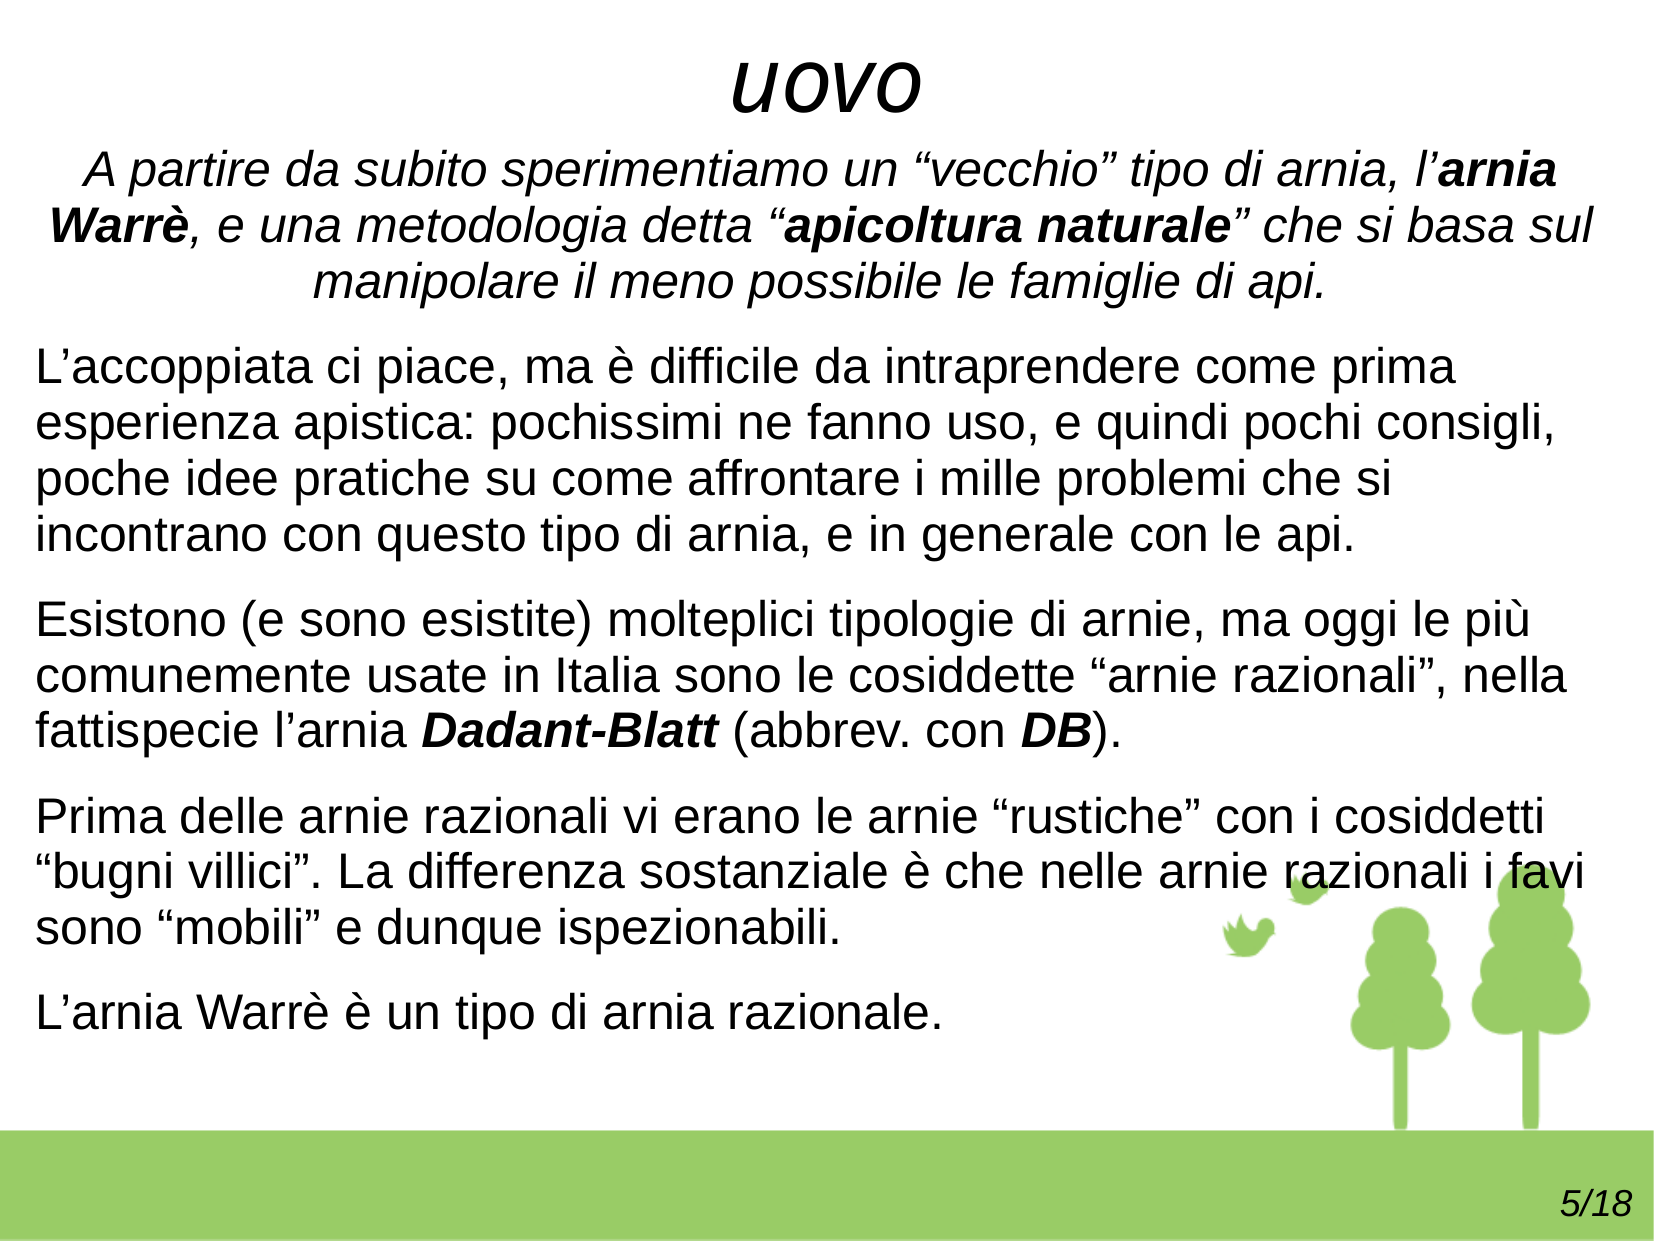

# uovo
A partire da subito sperimentiamo un “vecchio” tipo di arnia, l’arnia Warrè, e una metodologia detta “apicoltura naturale” che si basa sul manipolare il meno possibile le famiglie di api.
L’accoppiata ci piace, ma è difficile da intraprendere come prima esperienza apistica: pochissimi ne fanno uso, e quindi pochi consigli, poche idee pratiche su come affrontare i mille problemi che si incontrano con questo tipo di arnia, e in generale con le api.
Esistono (e sono esistite) molteplici tipologie di arnie, ma oggi le più comunemente usate in Italia sono le cosiddette “arnie razionali”, nella fattispecie l’arnia Dadant-Blatt (abbrev. con DB).
Prima delle arnie razionali vi erano le arnie “rustiche” con i cosiddetti “bugni villici”. La differenza sostanziale è che nelle arnie razionali i favi sono “mobili” e dunque ispezionabili.
L’arnia Warrè è un tipo di arnia razionale.